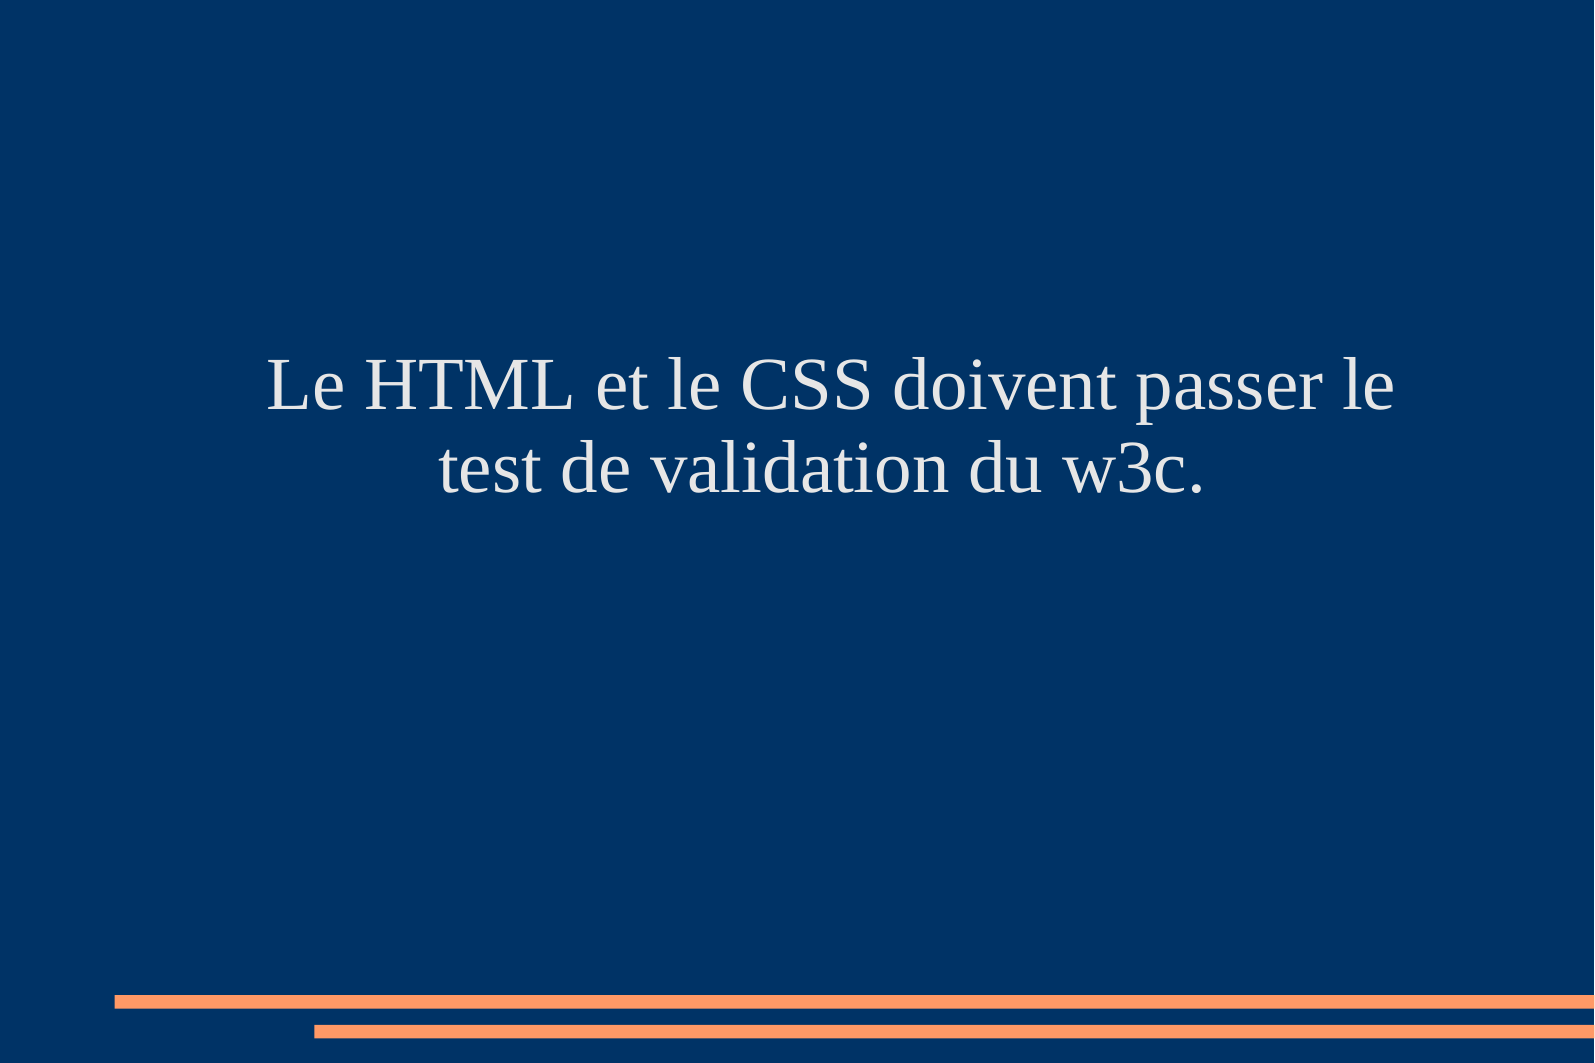

# Le HTML et le CSS doivent passer le test de validation du w3c.